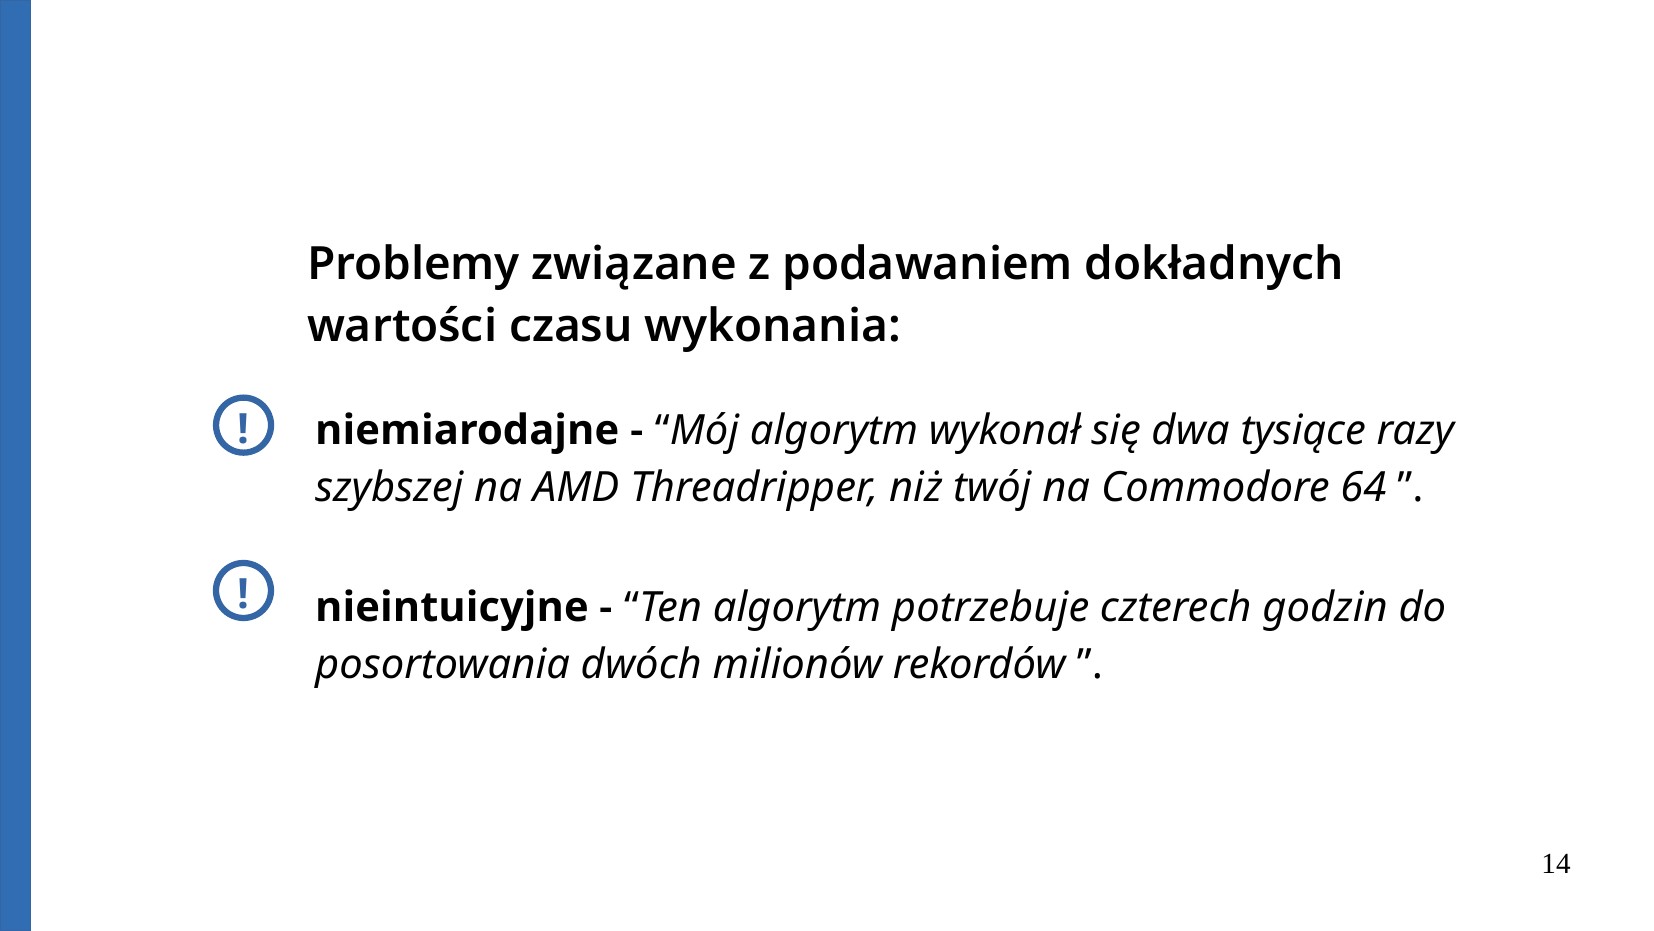

Problemy związane z podawaniem dokładnych wartości czasu wykonania:
!
!
!
niemiarodajne - “Mój algorytm wykonał się dwa tysiące razy szybszej na AMD Threadripper, niż twój na Commodore 64 ”.
nieintuicyjne - “Ten algorytm potrzebuje czterech godzin do posortowania dwóch milionów rekordów ”.
!
!
!
14